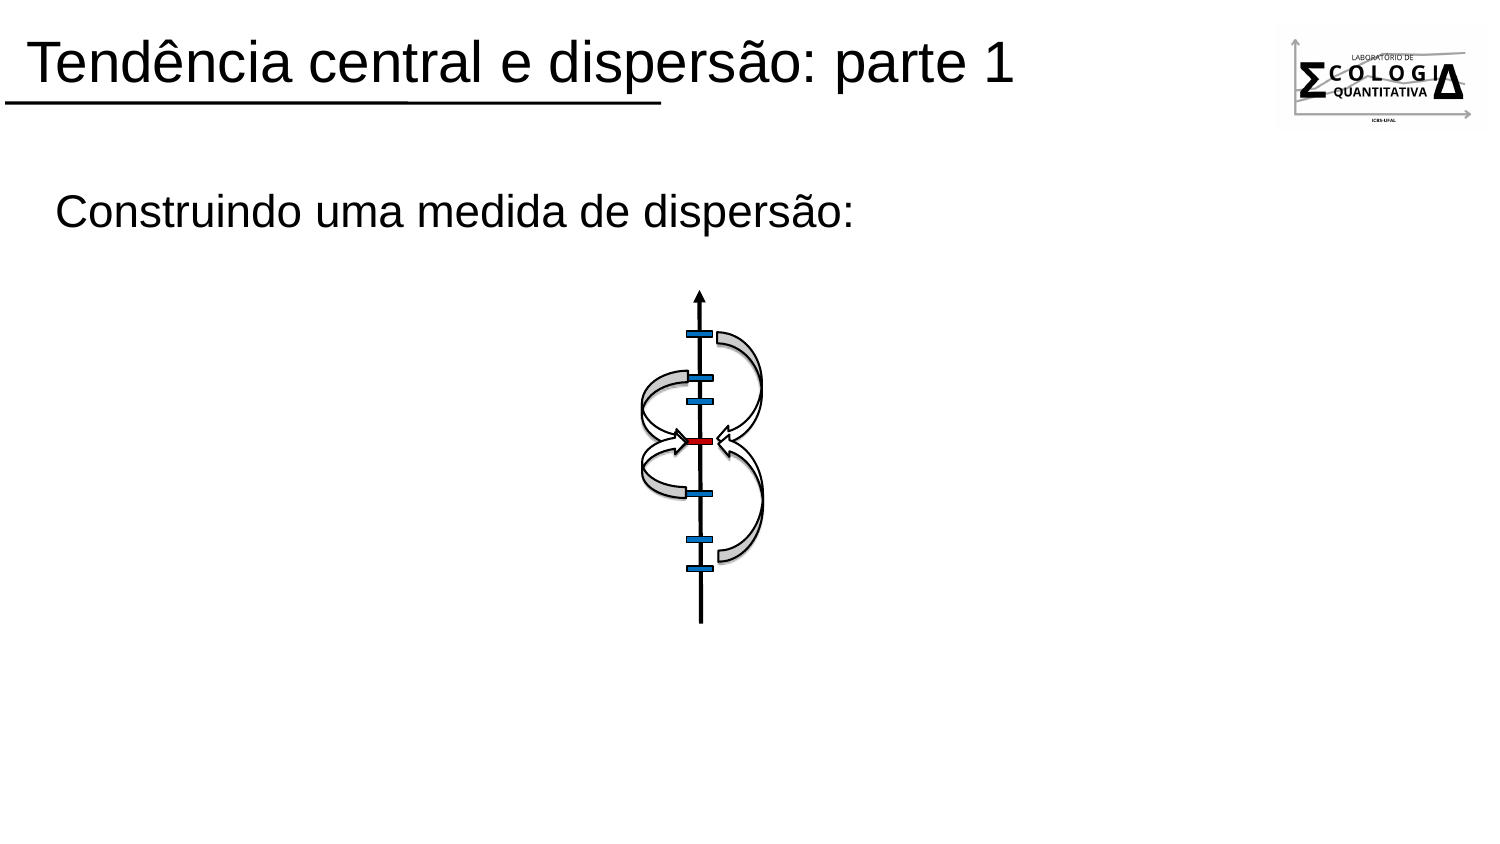

Tendência central e dispersão: parte 1
Construindo uma medida de dispersão: